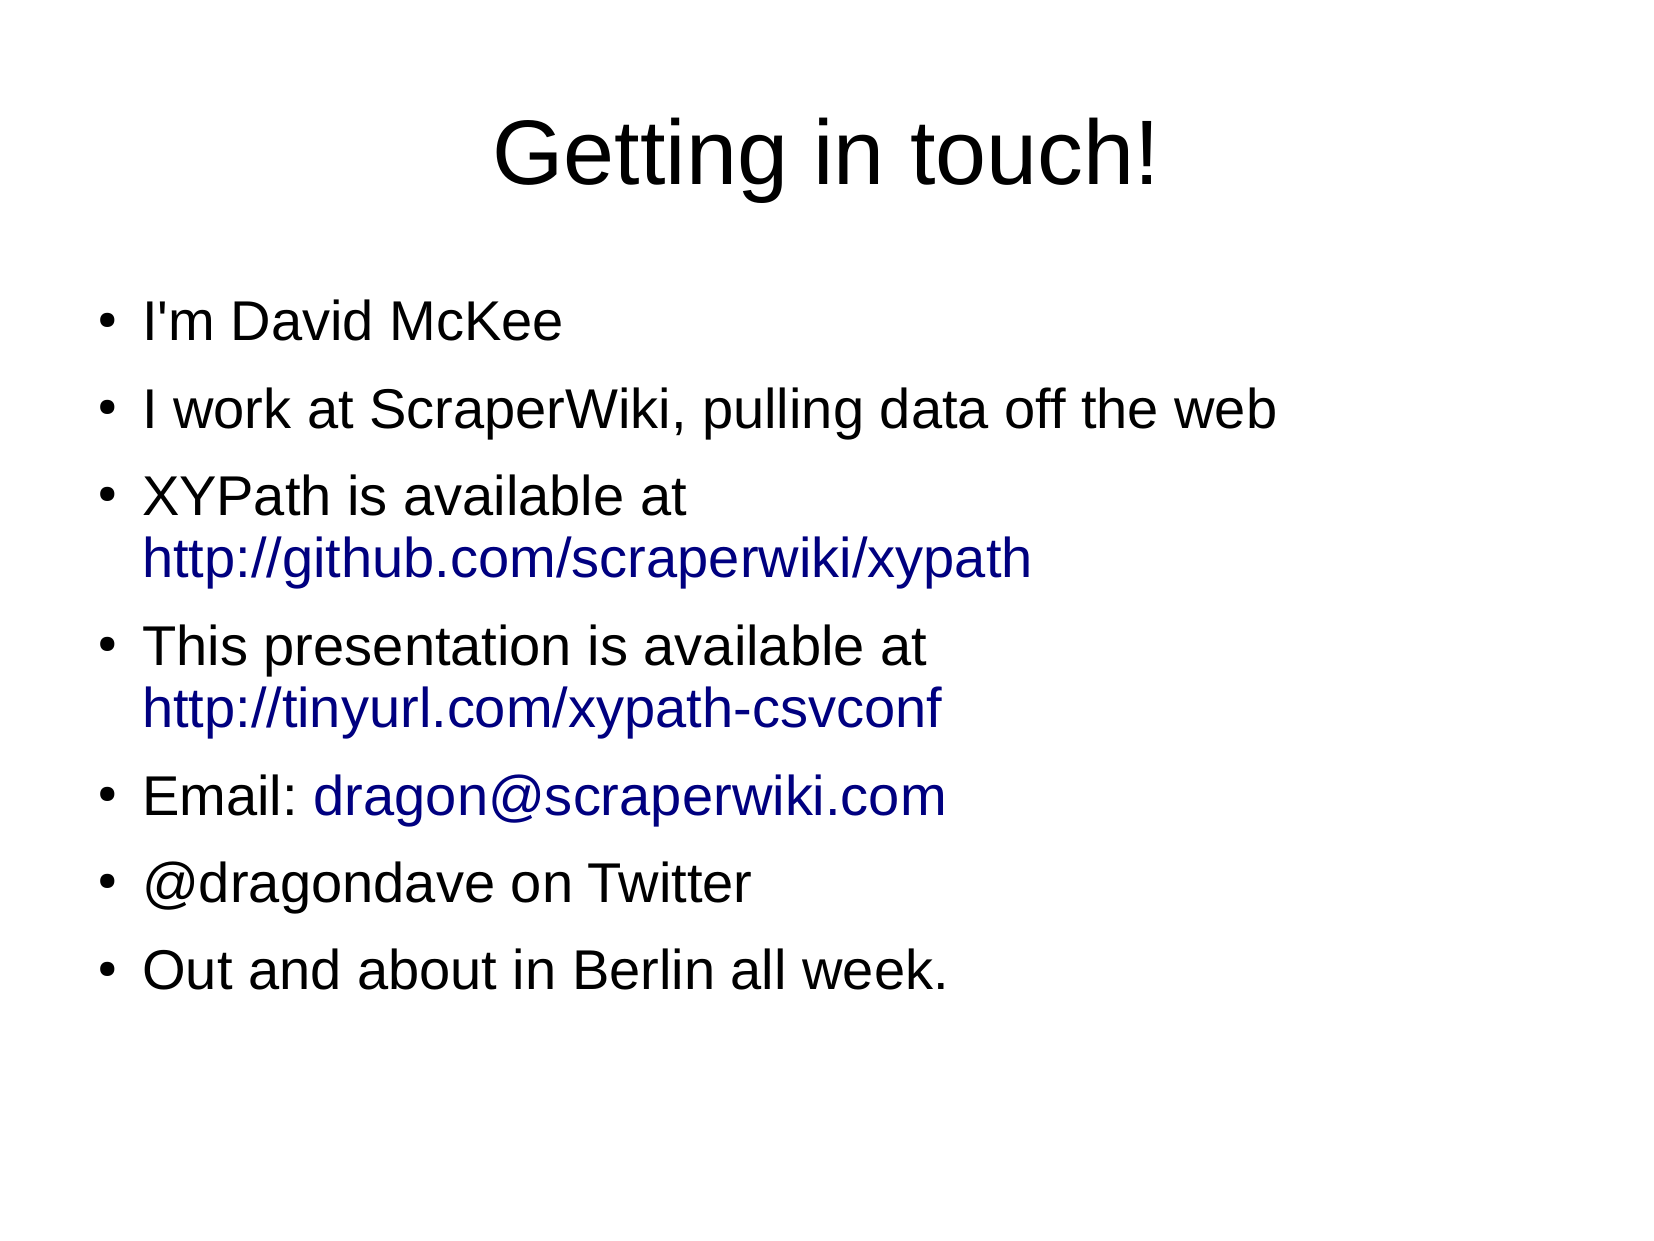

# Getting in touch!
I'm David McKee
I work at ScraperWiki, pulling data off the web
XYPath is available at http://github.com/scraperwiki/xypath
This presentation is available at http://tinyurl.com/xypath-csvconf
Email: dragon@scraperwiki.com
@dragondave on Twitter
Out and about in Berlin all week.